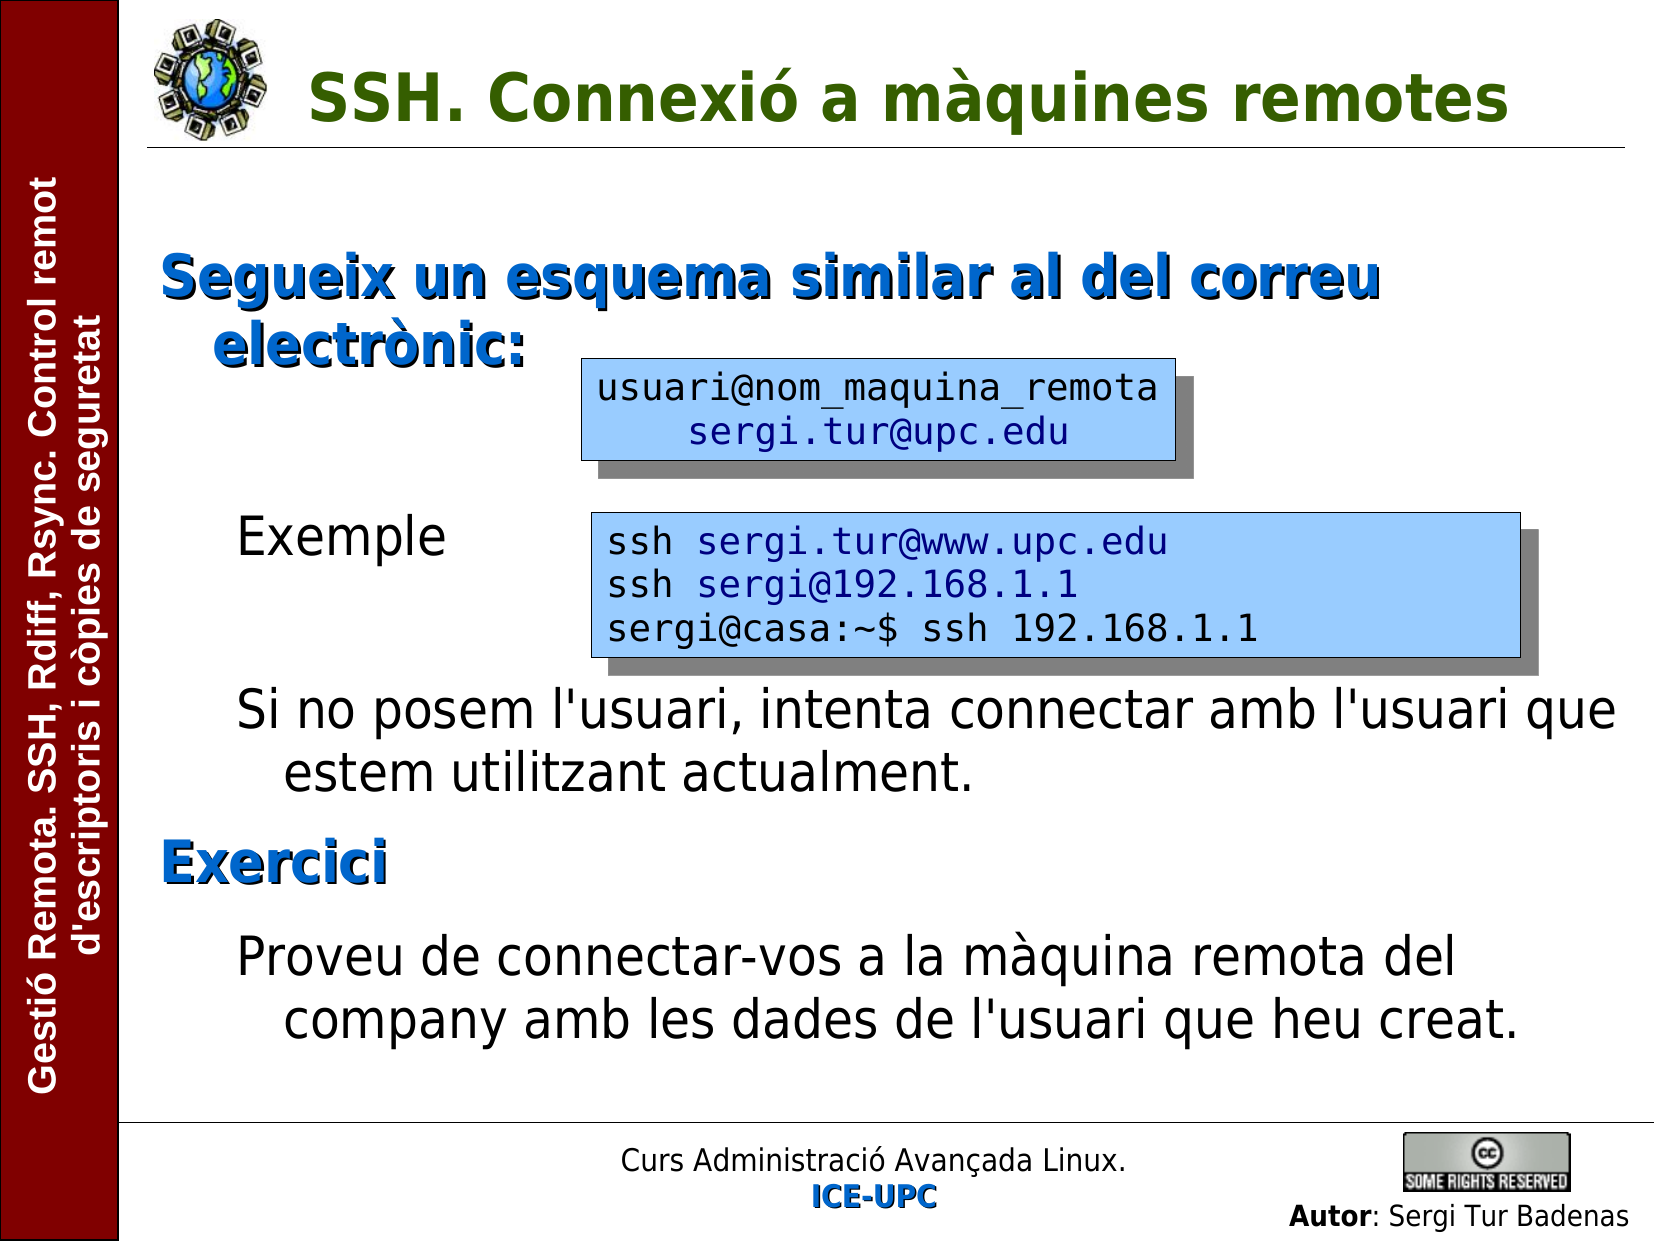

# SSH. Connexió a màquines remotes
Segueix un esquema similar al del correu electrònic:
Exemple
Si no posem l'usuari, intenta connectar amb l'usuari que estem utilitzant actualment.
Exercici
Proveu de connectar-vos a la màquina remota del company amb les dades de l'usuari que heu creat.
usuari@nom_maquina_remota
sergi.tur@upc.edu
ssh sergi.tur@www.upc.edu
ssh sergi@192.168.1.1
sergi@casa:~$ ssh 192.168.1.1